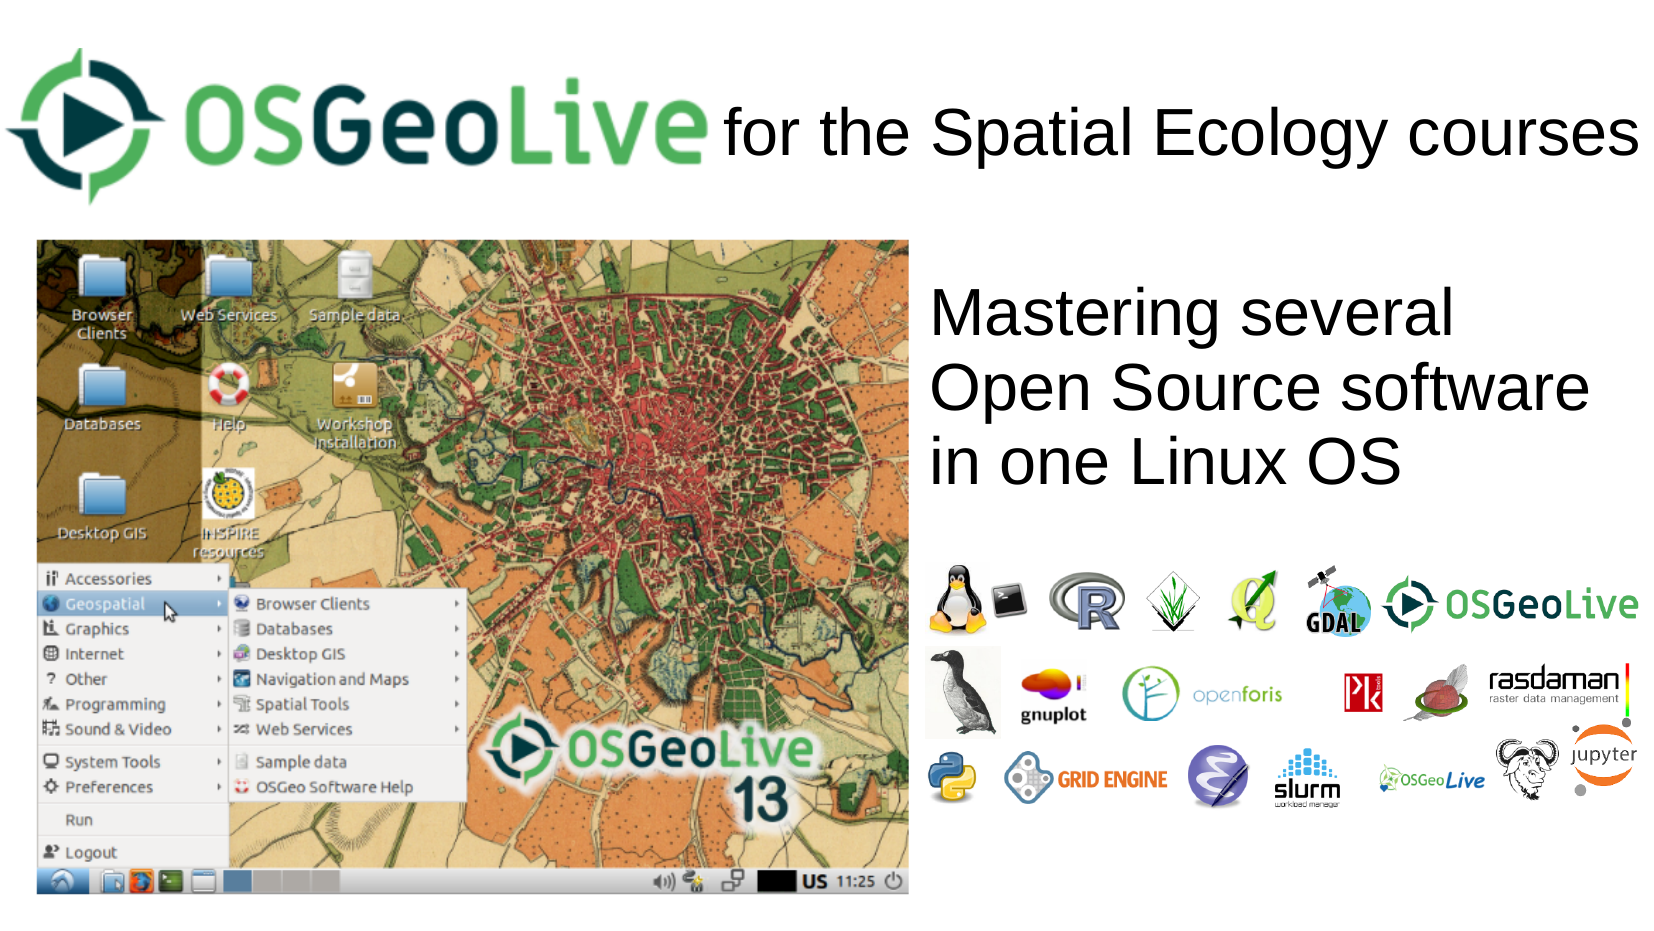

for the Spatial Ecology courses
Mastering several
Open Source software
in one Linux OS